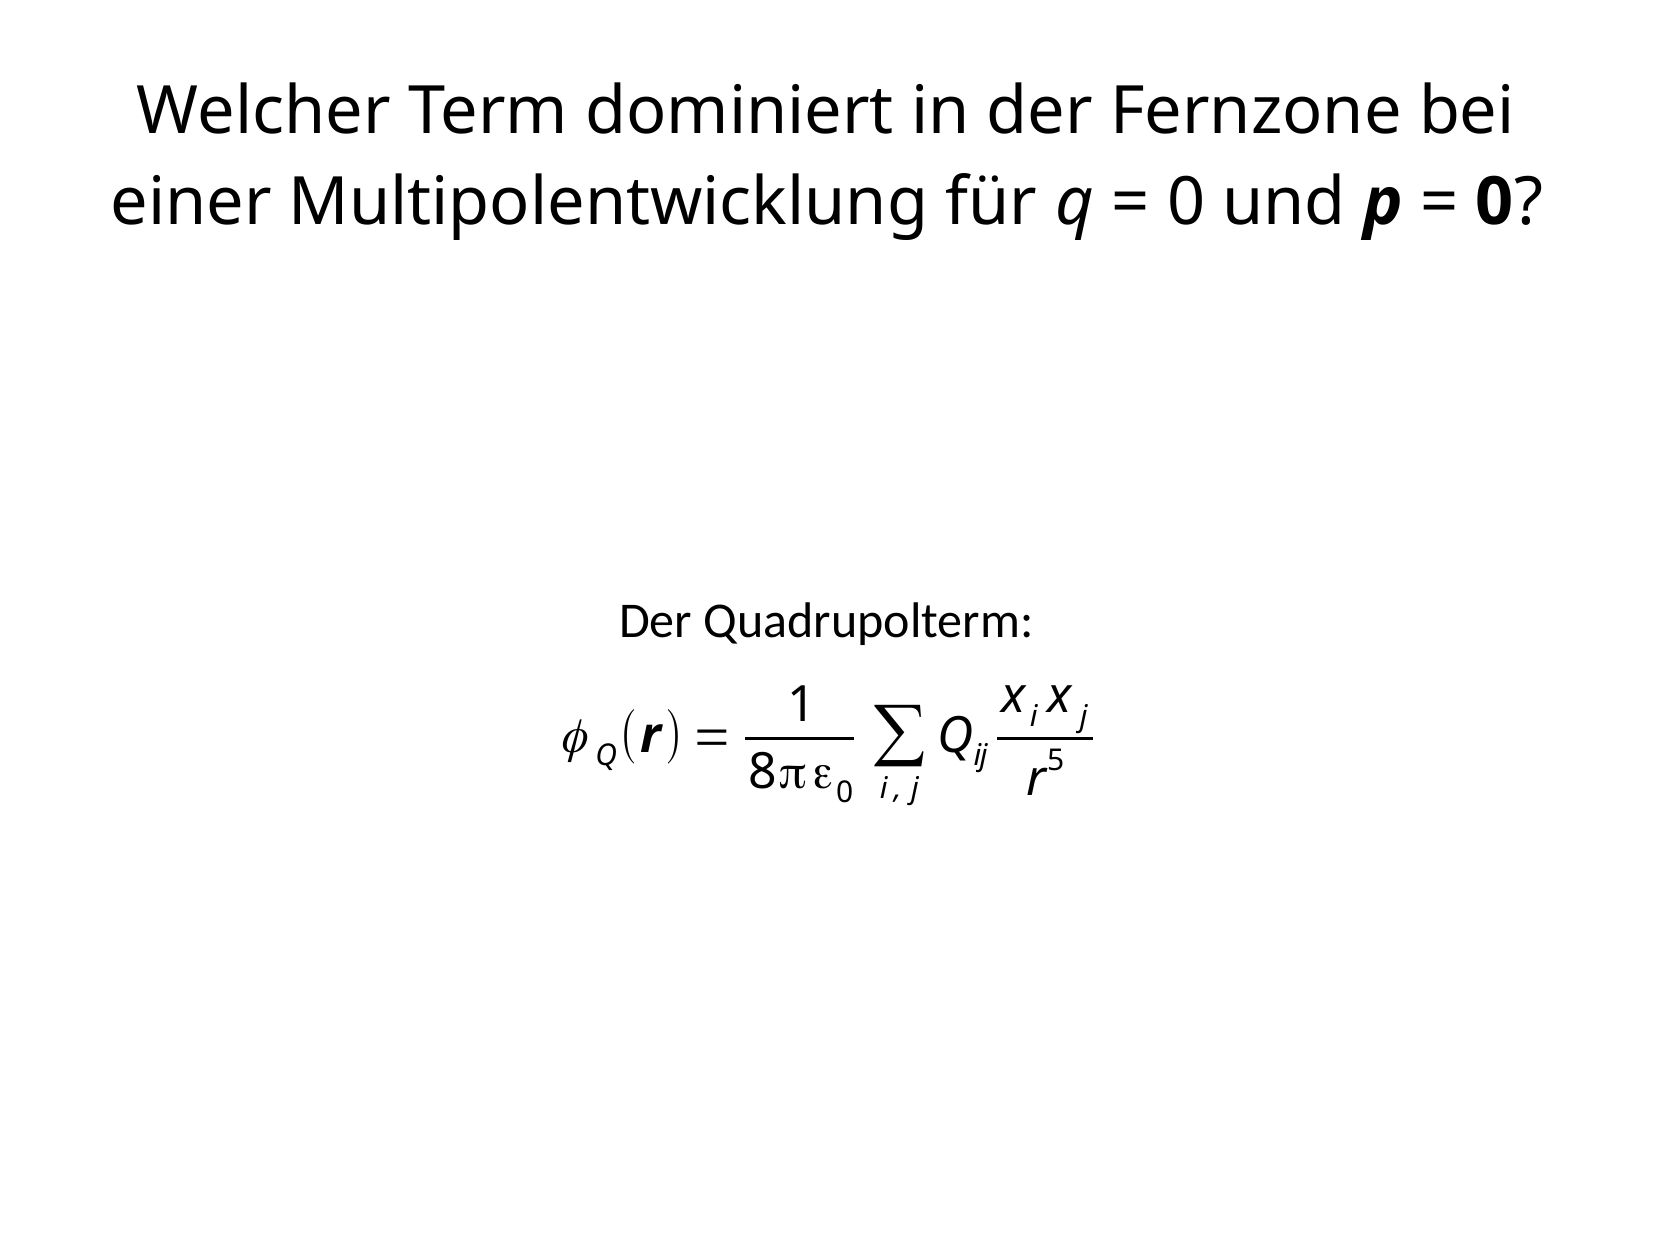

# Welcher Term dominiert in der Fernzone bei einer Multipolentwicklung für q = 0 und p = 0?
Der Quadrupolterm: